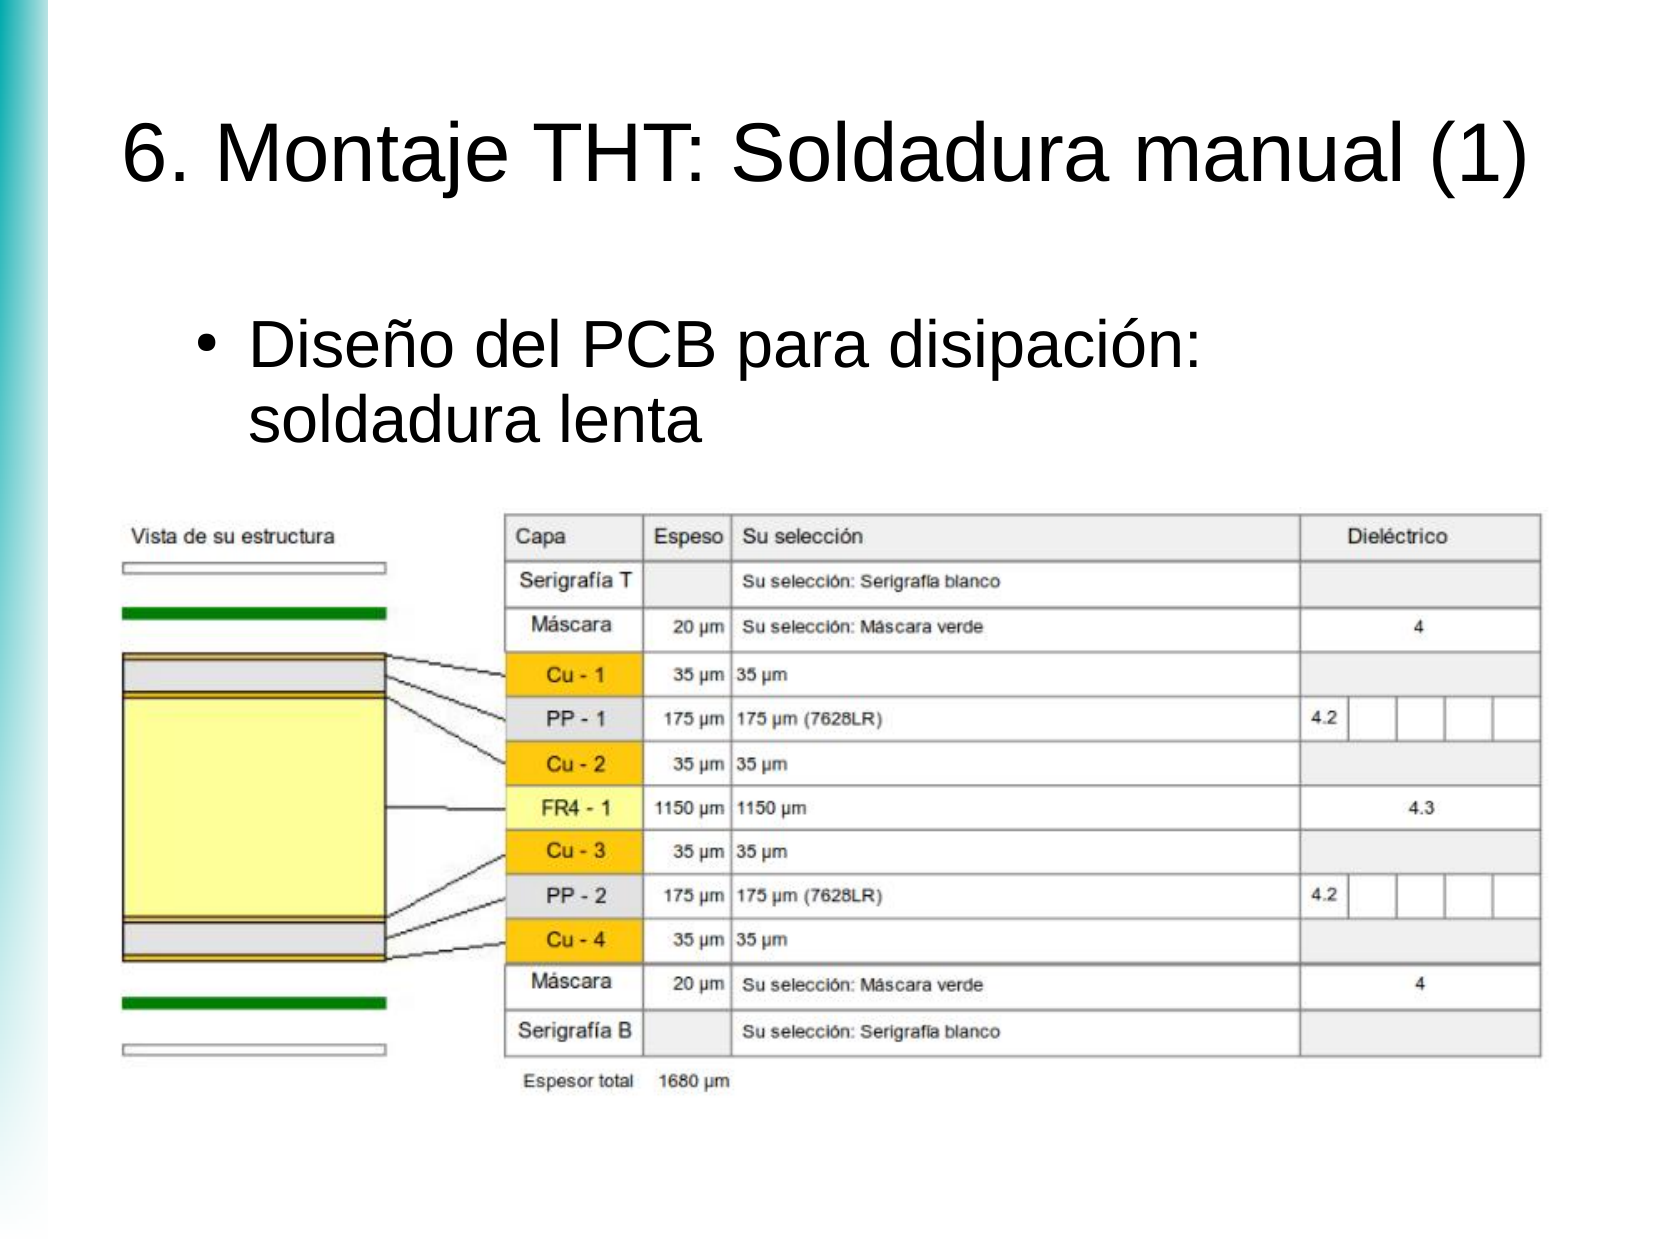

# 6. Montaje THT: Soldadura manual (1)
Diseño del PCB para disipación: soldadura lenta